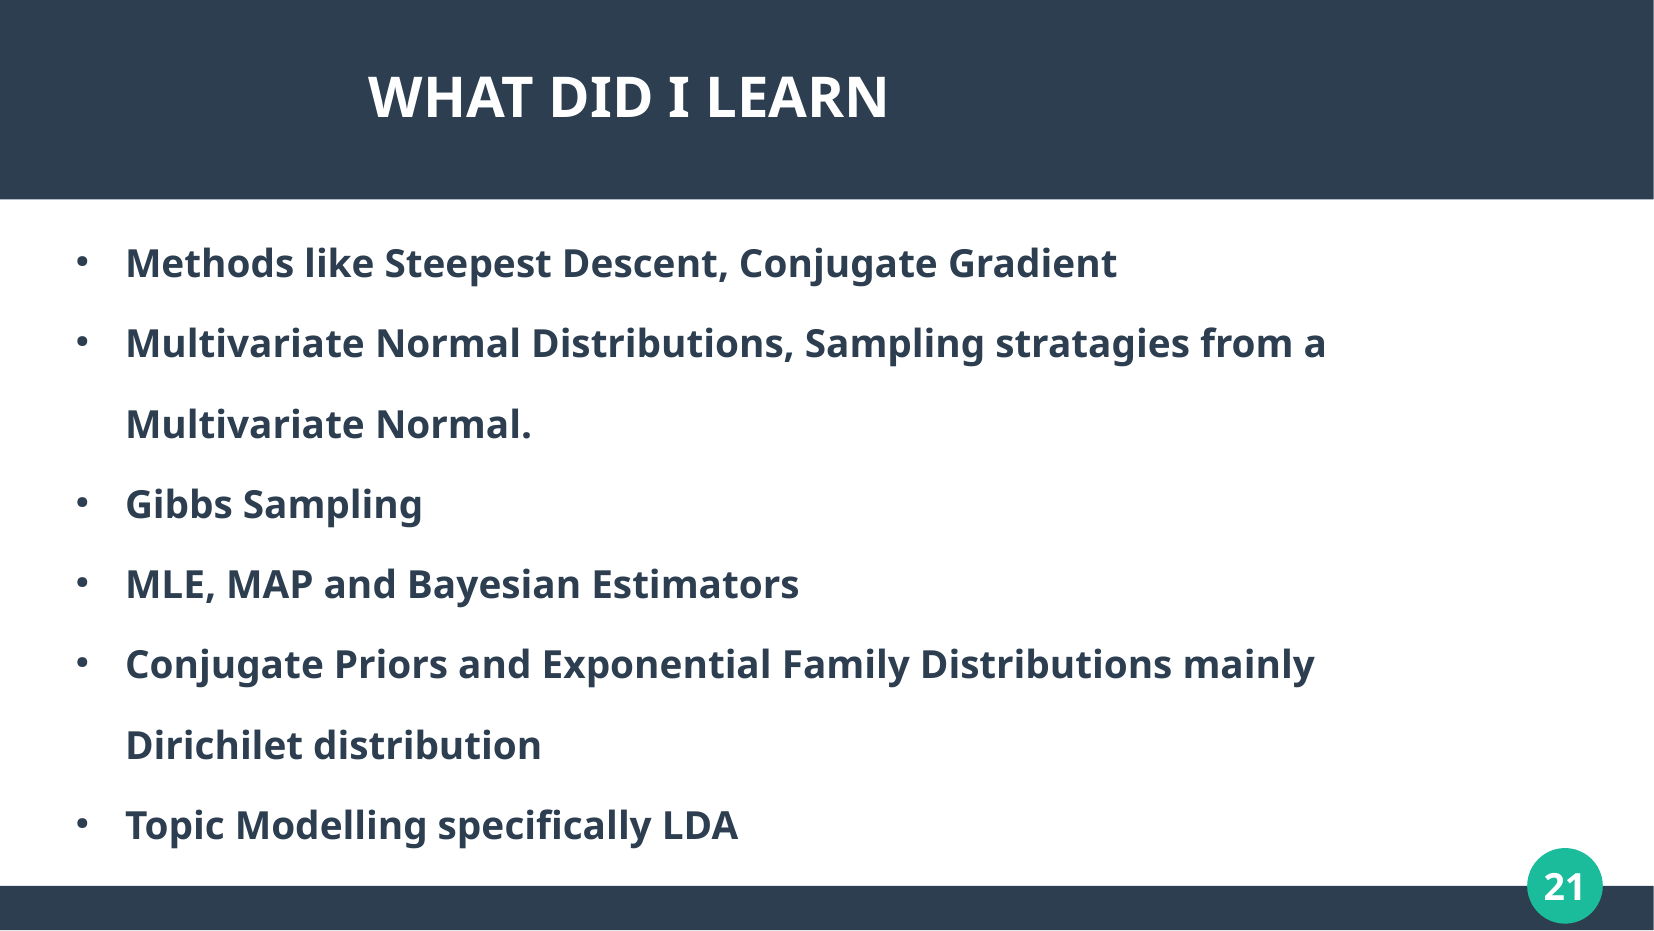

# WHAT DID I LEARN
Methods like Steepest Descent, Conjugate Gradient
Multivariate Normal Distributions, Sampling stratagies from a
Multivariate Normal.
Gibbs Sampling
MLE, MAP and Bayesian Estimators
Conjugate Priors and Exponential Family Distributions mainly
Dirichilet distribution
Topic Modelling specifically LDA